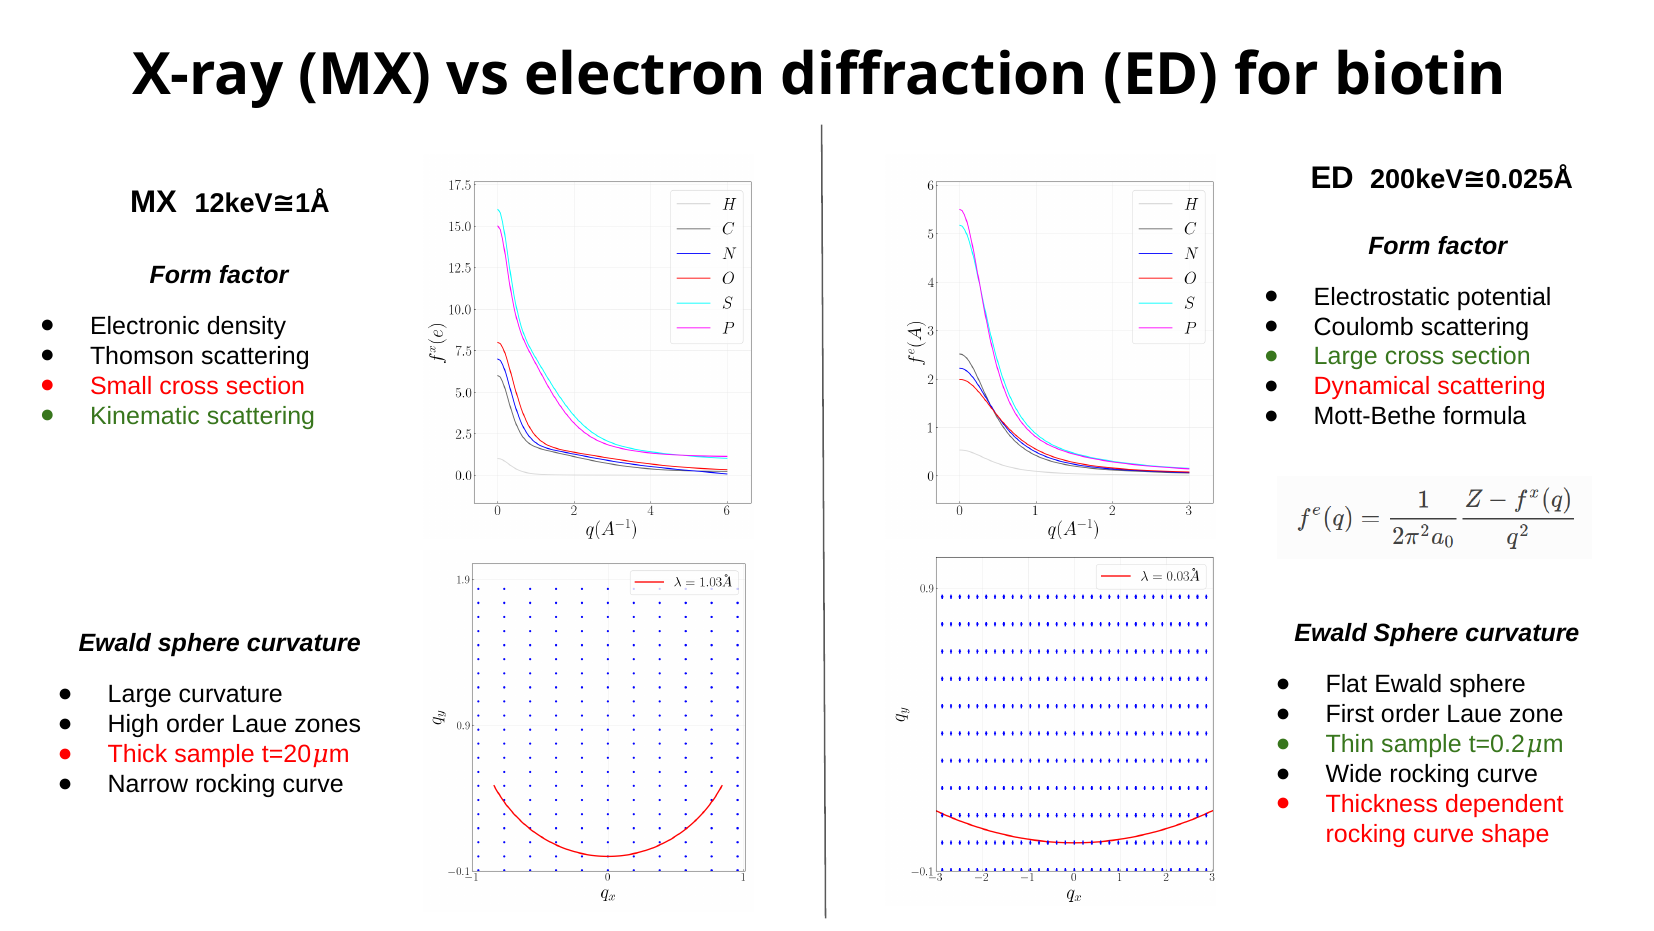

# X-ray (MX) vs electron diffraction (ED) for biotin
ED 200keV≅0.025Å
MX 12keV≅1Å
Form factor
Electrostatic potential
Coulomb scattering
Large cross section
Dynamical scattering
Mott-Bethe formula
Form factor
Electronic density
Thomson scattering
Small cross section
Kinematic scattering
Ewald Sphere curvature
Flat Ewald sphere
First order Laue zone
Thin sample t=0.2𝜇m
Wide rocking curve
Thickness dependent rocking curve shape
Ewald sphere curvature
Large curvature
High order Laue zones
Thick sample t=20𝜇m
Narrow rocking curve